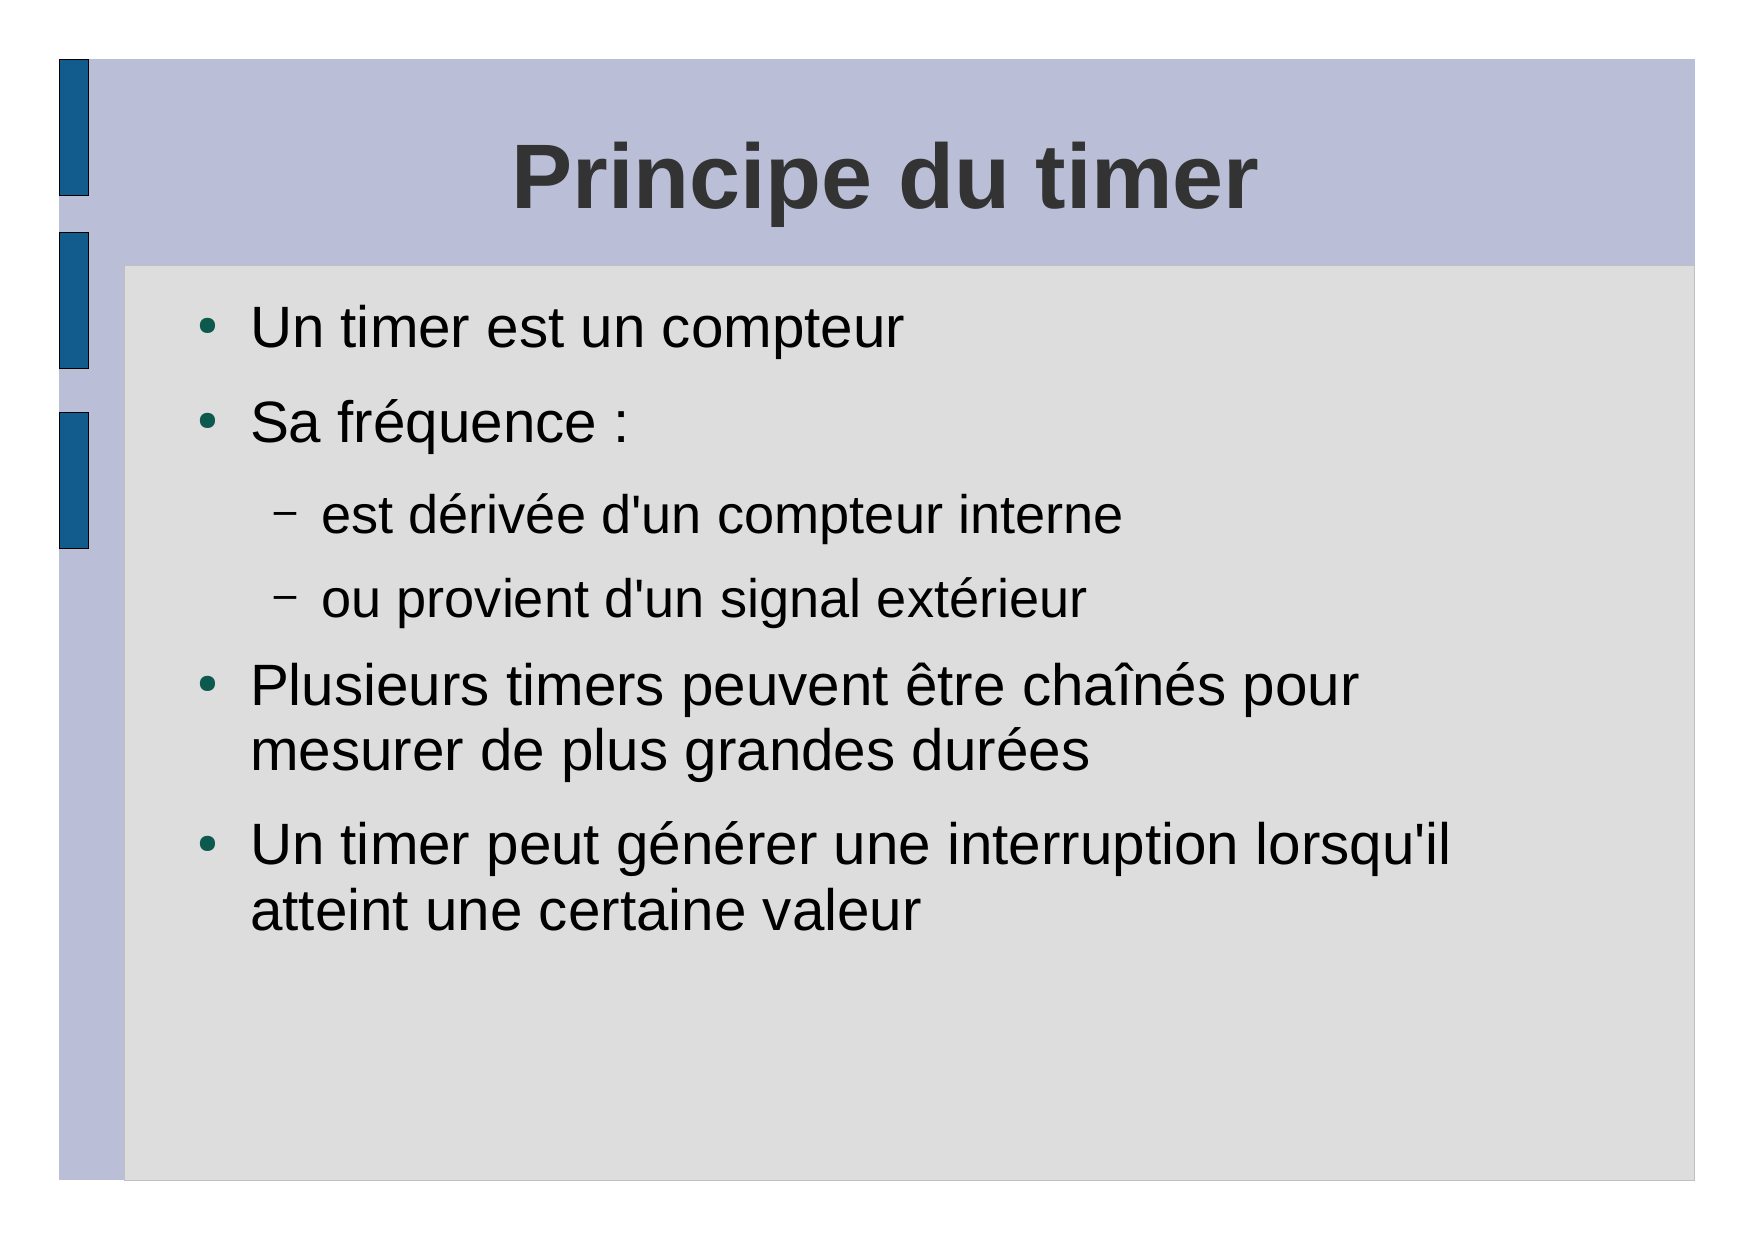

# Principe du timer
Un timer est un compteur
Sa fréquence :
est dérivée d'un compteur interne
ou provient d'un signal extérieur
Plusieurs timers peuvent être chaînés pour mesurer de plus grandes durées
Un timer peut générer une interruption lorsqu'il atteint une certaine valeur